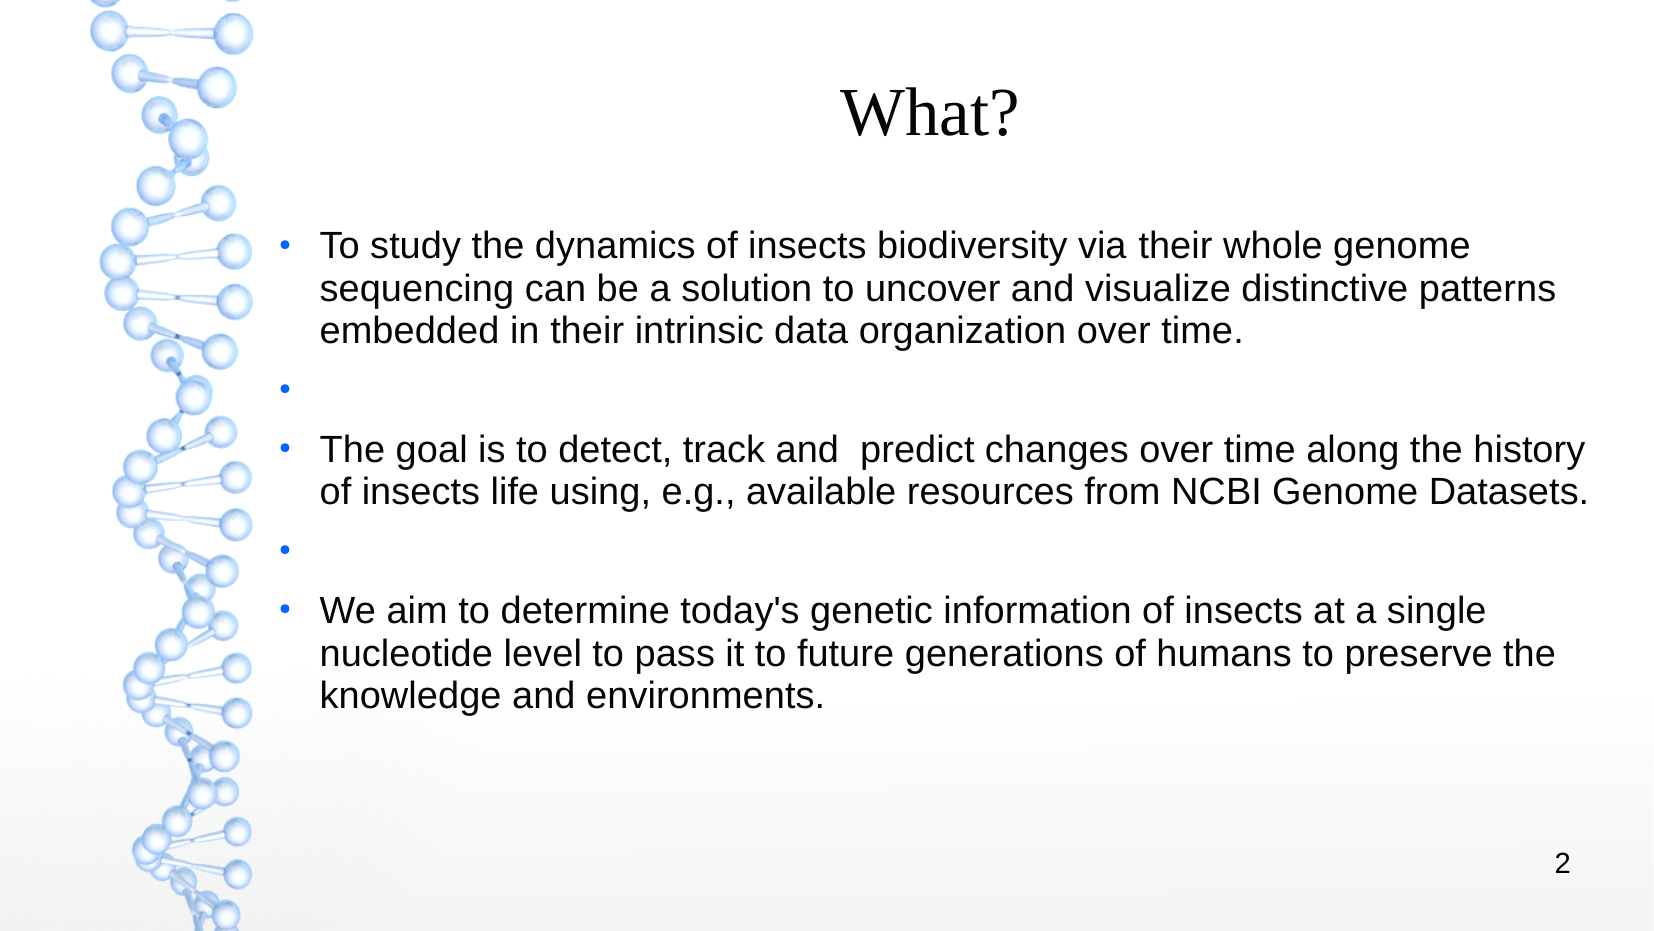

# What?
To study the dynamics of insects biodiversity via their whole genome sequencing can be a solution to uncover and visualize distinctive patterns embedded in their intrinsic data organization over time.
The goal is to detect, track and predict changes over time along the history of insects life using, e.g., available resources from NCBI Genome Datasets.
We aim to determine today's genetic information of insects at a single nucleotide level to pass it to future generations of humans to preserve the knowledge and environments.
2